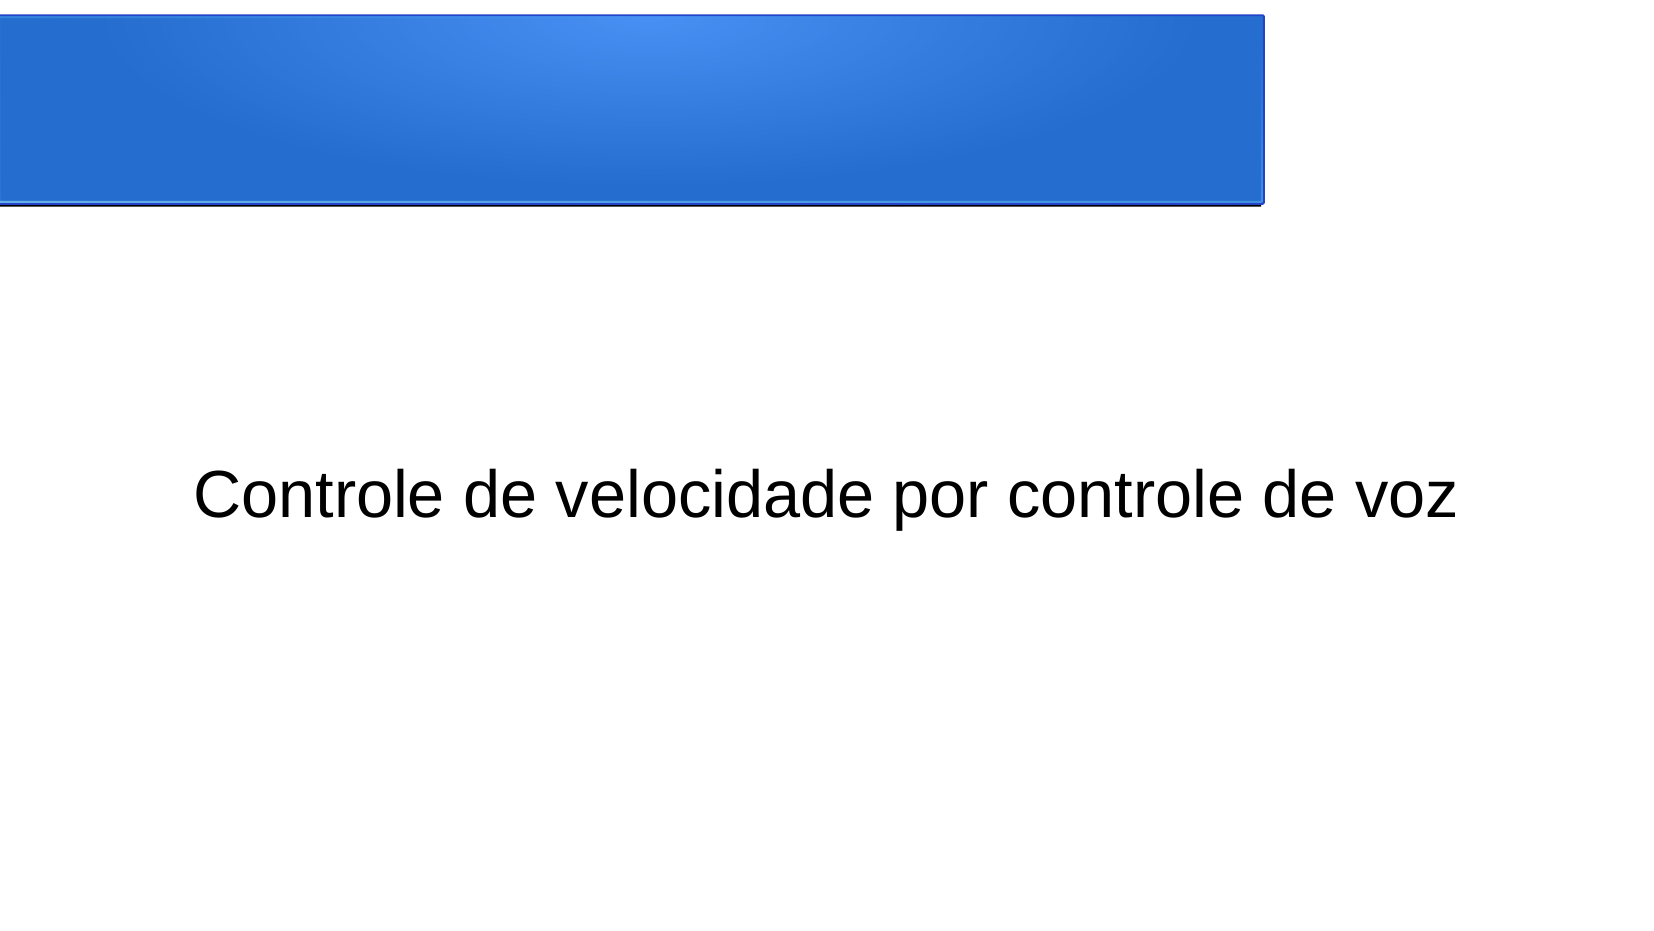

#
Controle de velocidade por controle de voz